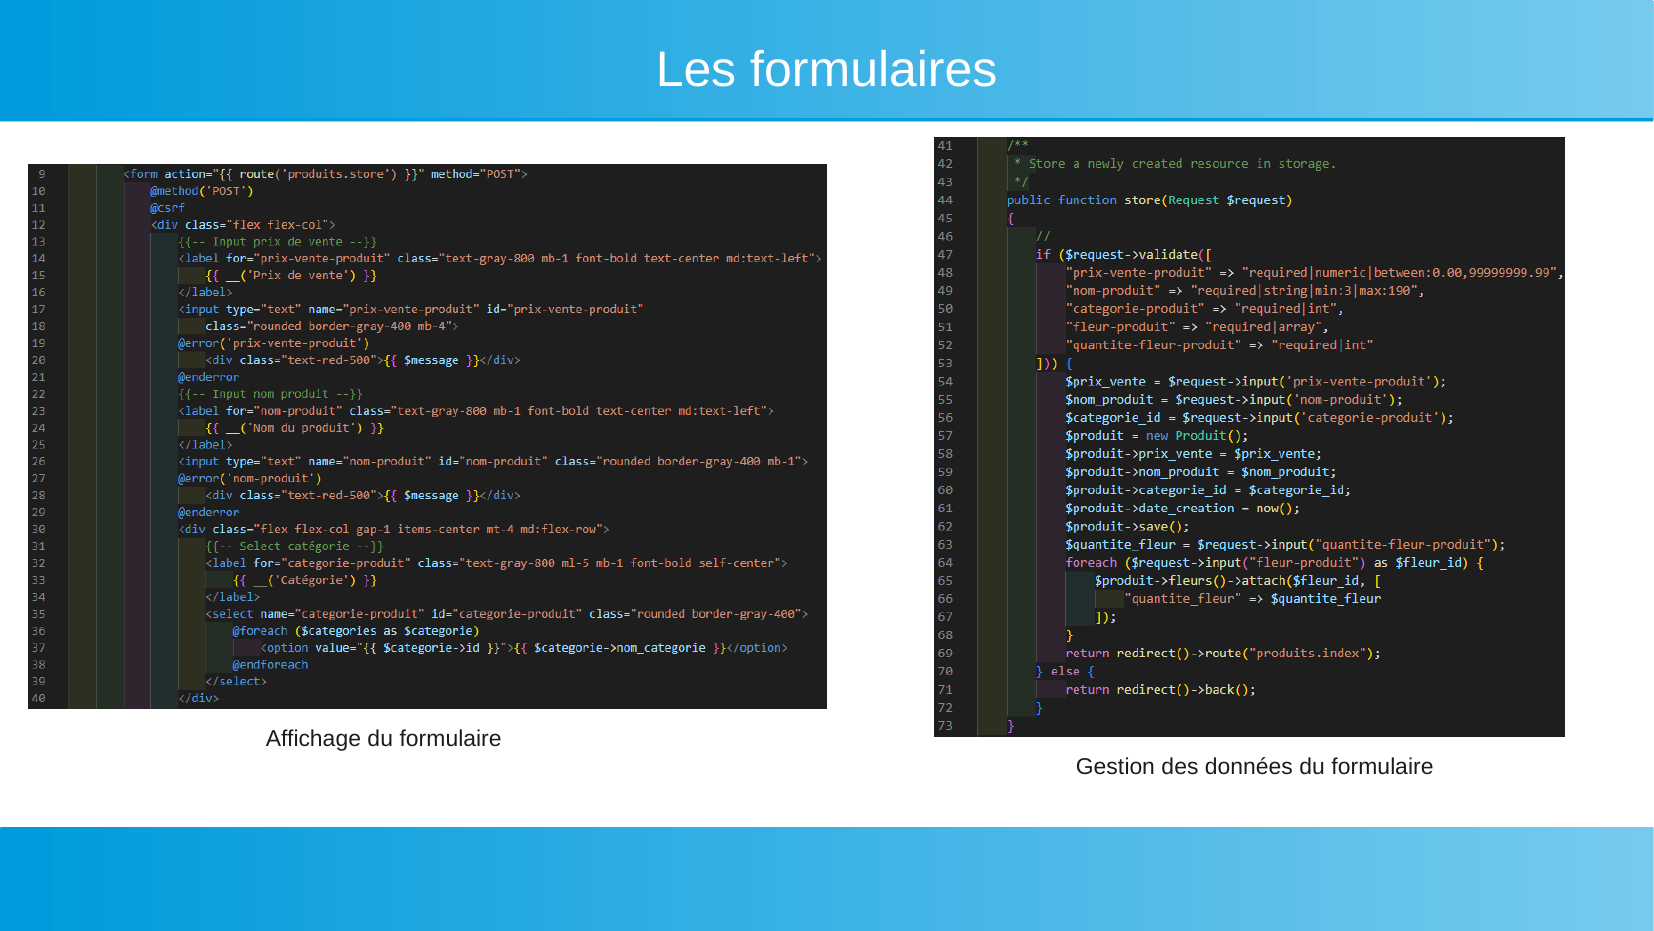

# Les formulaires
Affichage du formulaire
Gestion des données du formulaire